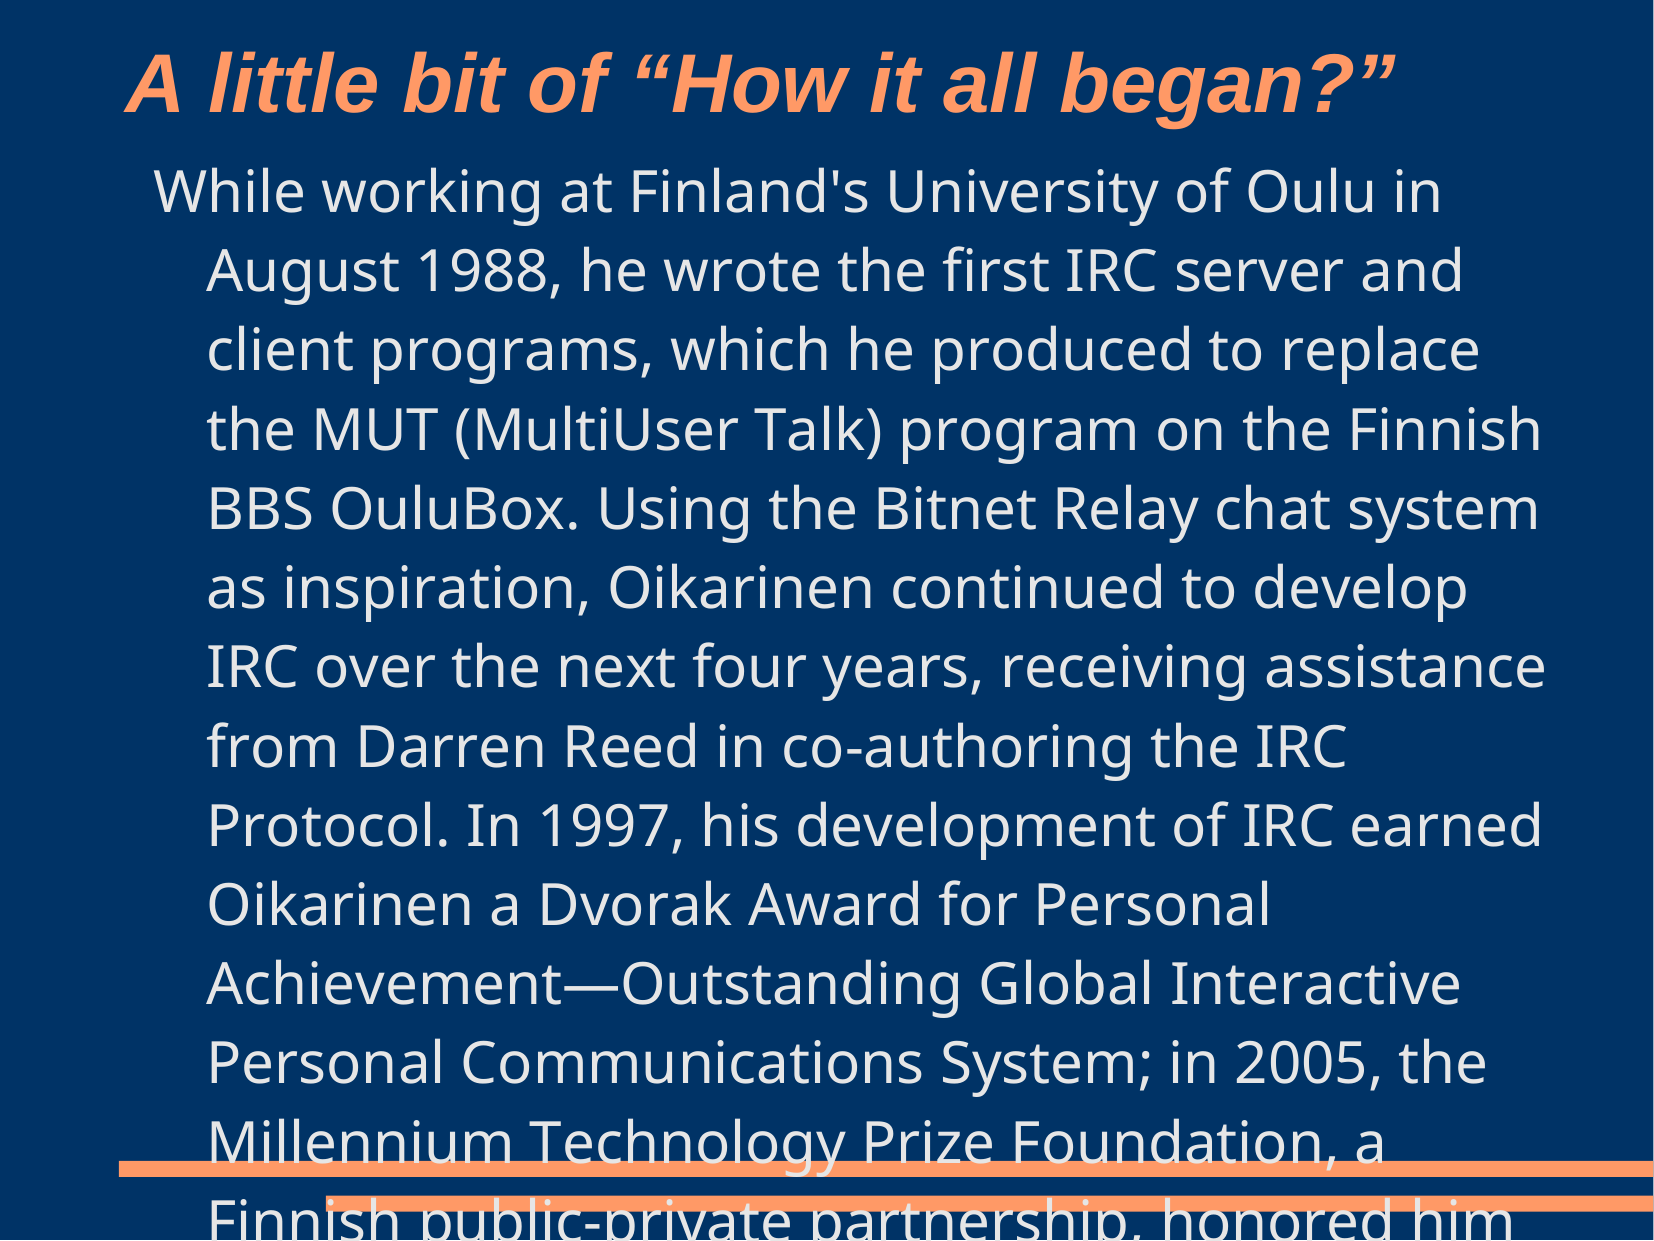

# A little bit of “How it all began?”
While working at Finland's University of Oulu in August 1988, he wrote the first IRC server and client programs, which he produced to replace the MUT (MultiUser Talk) program on the Finnish BBS OuluBox. Using the Bitnet Relay chat system as inspiration, Oikarinen continued to develop IRC over the next four years, receiving assistance from Darren Reed in co-authoring the IRC Protocol. In 1997, his development of IRC earned Oikarinen a Dvorak Award for Personal Achievement—Outstanding Global Interactive Personal Communications System; in 2005, the Millennium Technology Prize Foundation, a Finnish public-private partnership, honored him with one of three Special Recognition Awards.